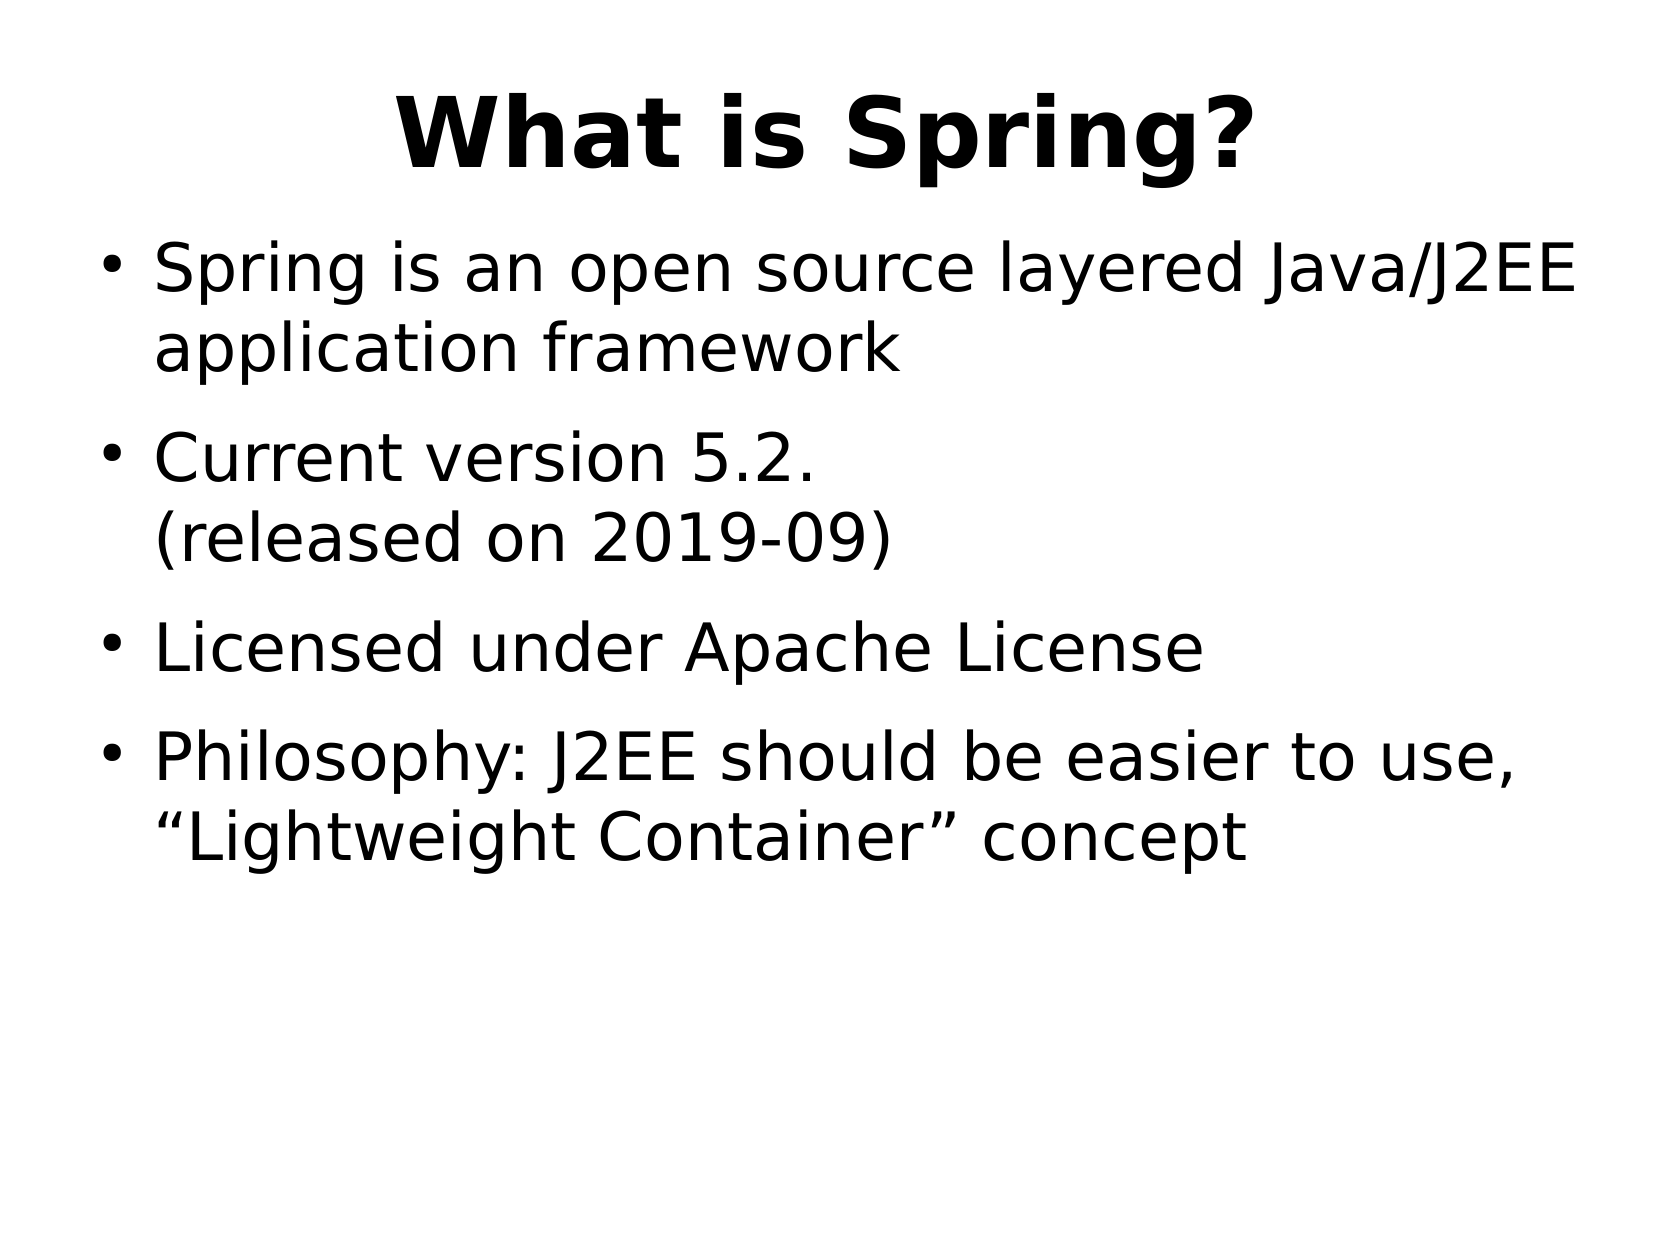

# What is Spring?
Spring is an open source layered Java/J2EE application framework
Current version 5.2.
(released on 2019-09)
Licensed under Apache License
Philosophy: J2EE should be easier to use,
“Lightweight Container” concept